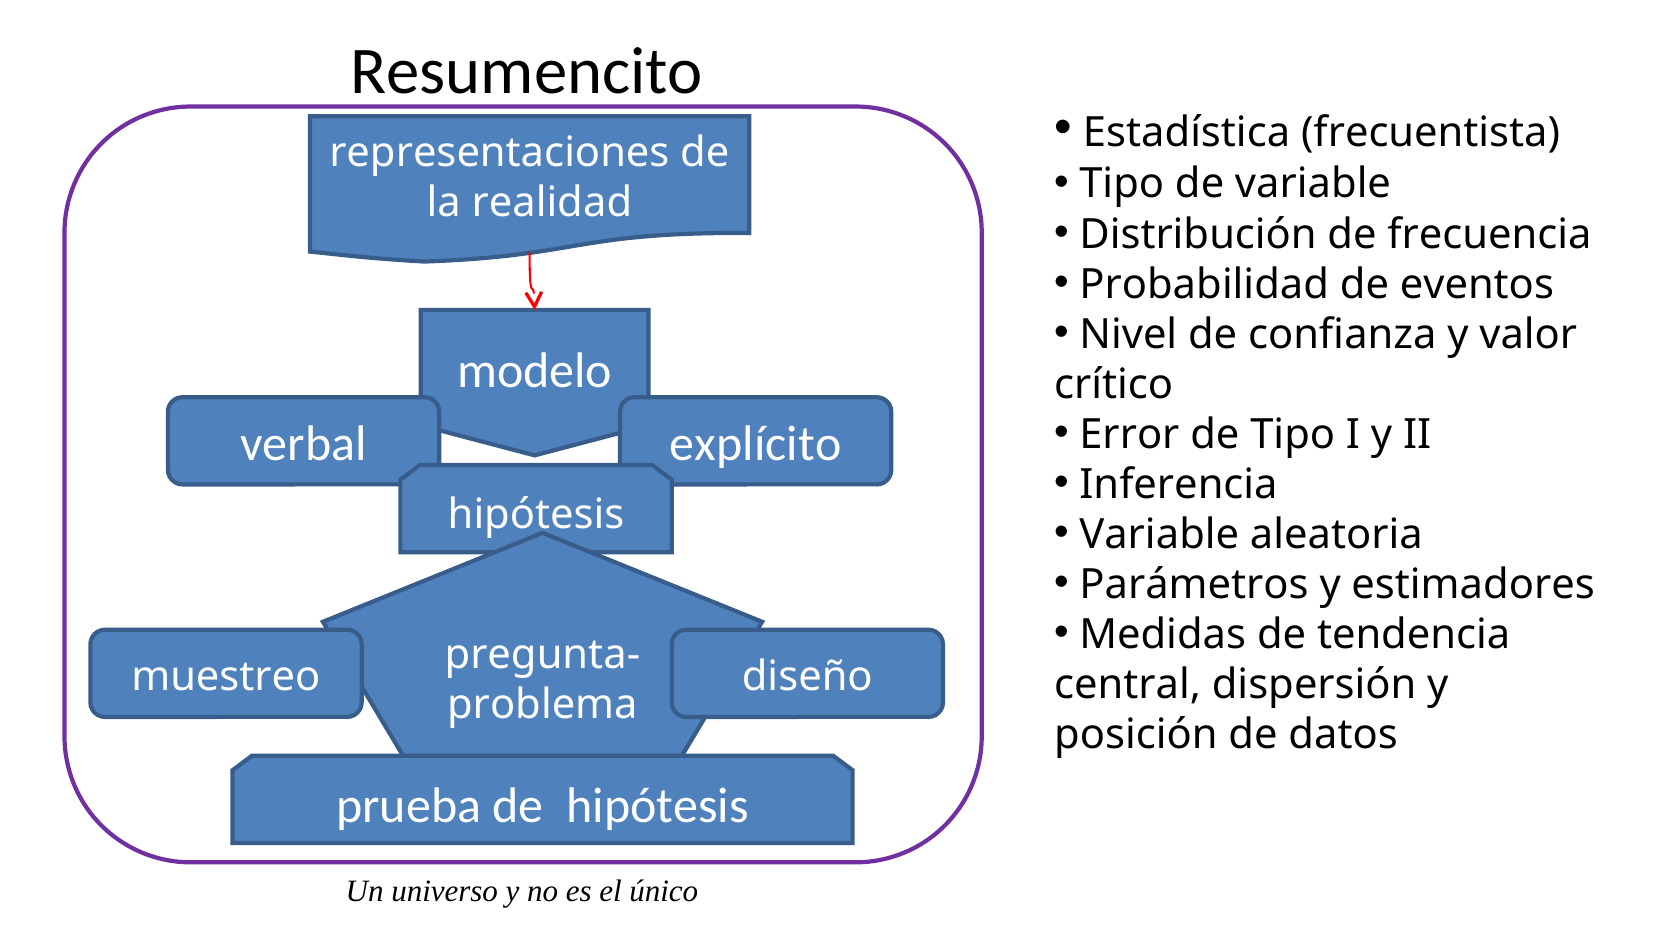

Resumencito
 Estadística (frecuentista)
 Tipo de variable
 Distribución de frecuencia
 Probabilidad de eventos
 Nivel de confianza y valor crítico
 Error de Tipo I y II
 Inferencia
 Variable aleatoria
 Parámetros y estimadores
 Medidas de tendencia central, dispersión y posición de datos
representaciones de la realidad
modelo
verbal
explícito
hipótesis
pregunta-problema
muestreo
diseño
prueba de hipótesis
Un universo y no es el único